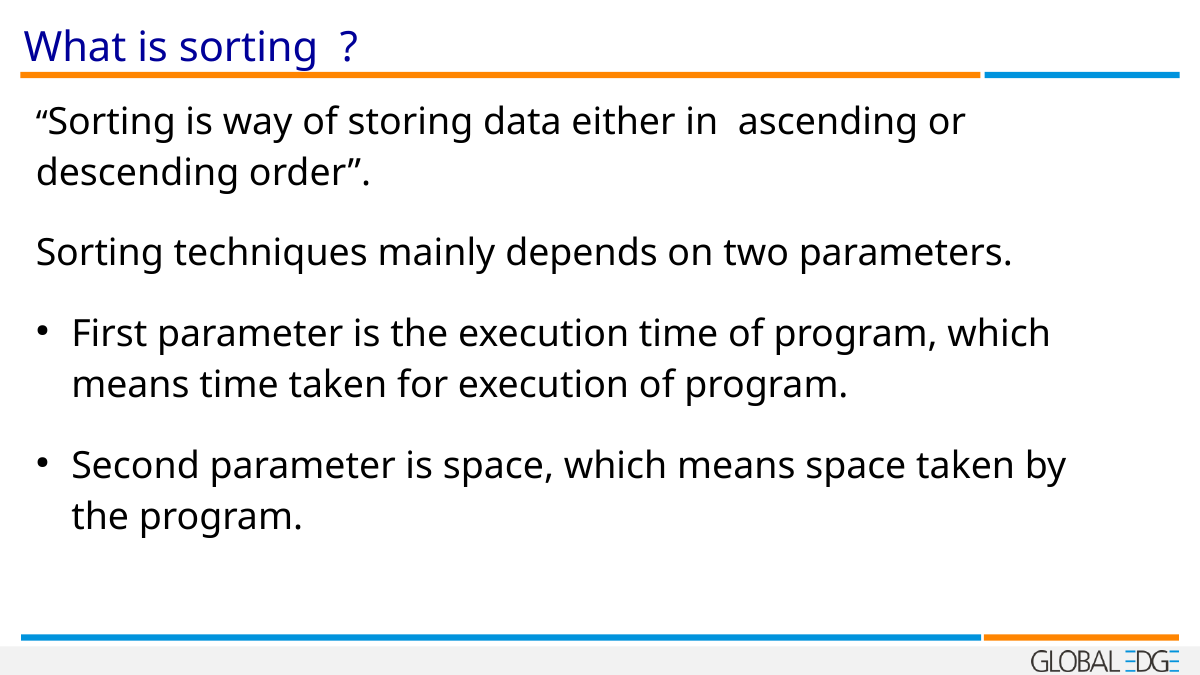

# What is sorting ?
“Sorting is way of storing data either in ascending or descending order”.
Sorting techniques mainly depends on two parameters.
First parameter is the execution time of program, which means time taken for execution of program.
Second parameter is space, which means space taken by the program.